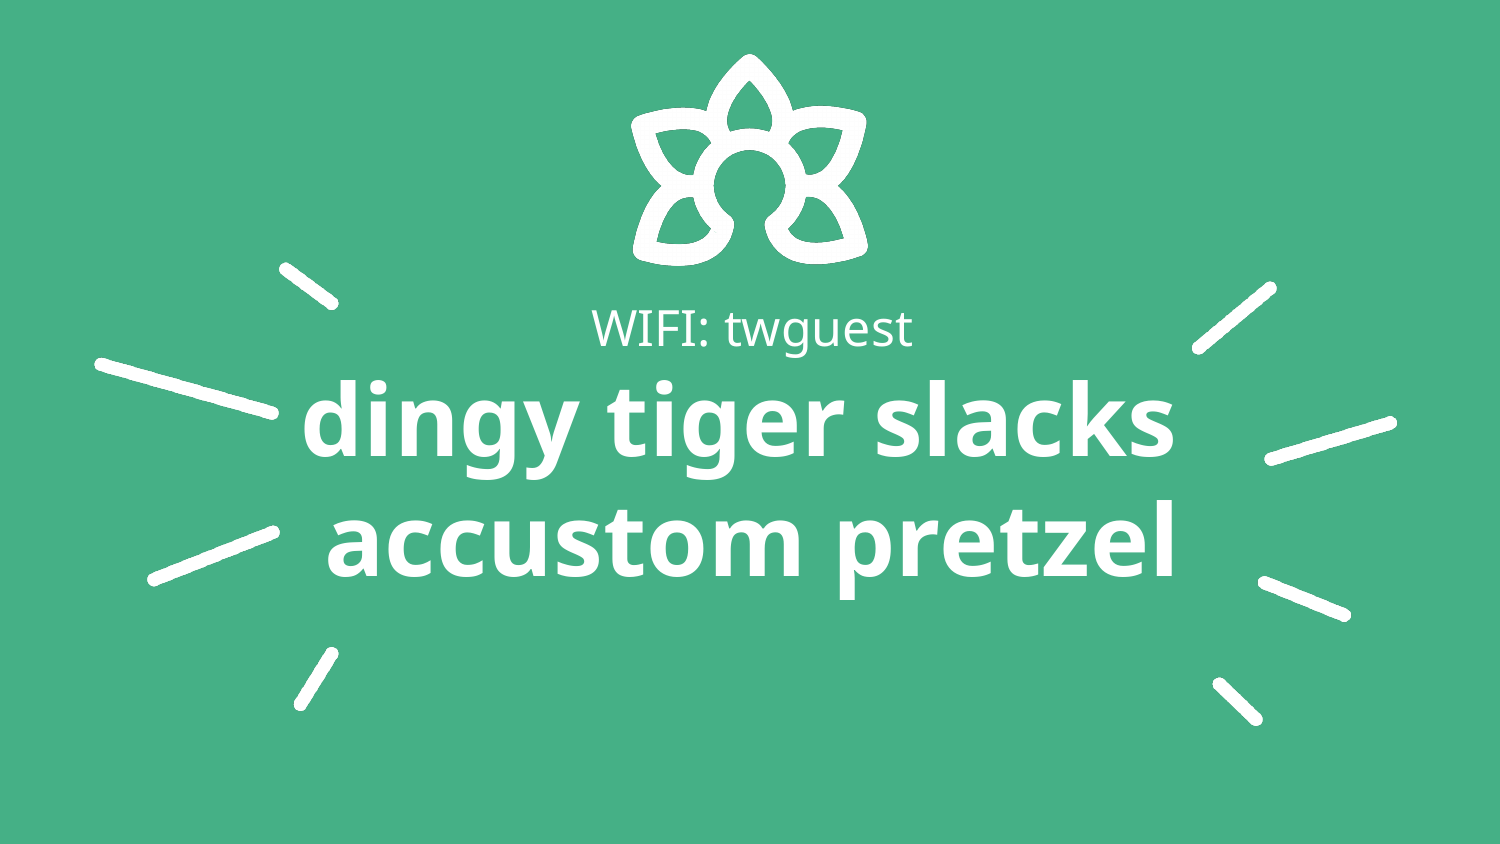

WIFI: twguest
dingy tiger slacks
accustom pretzel